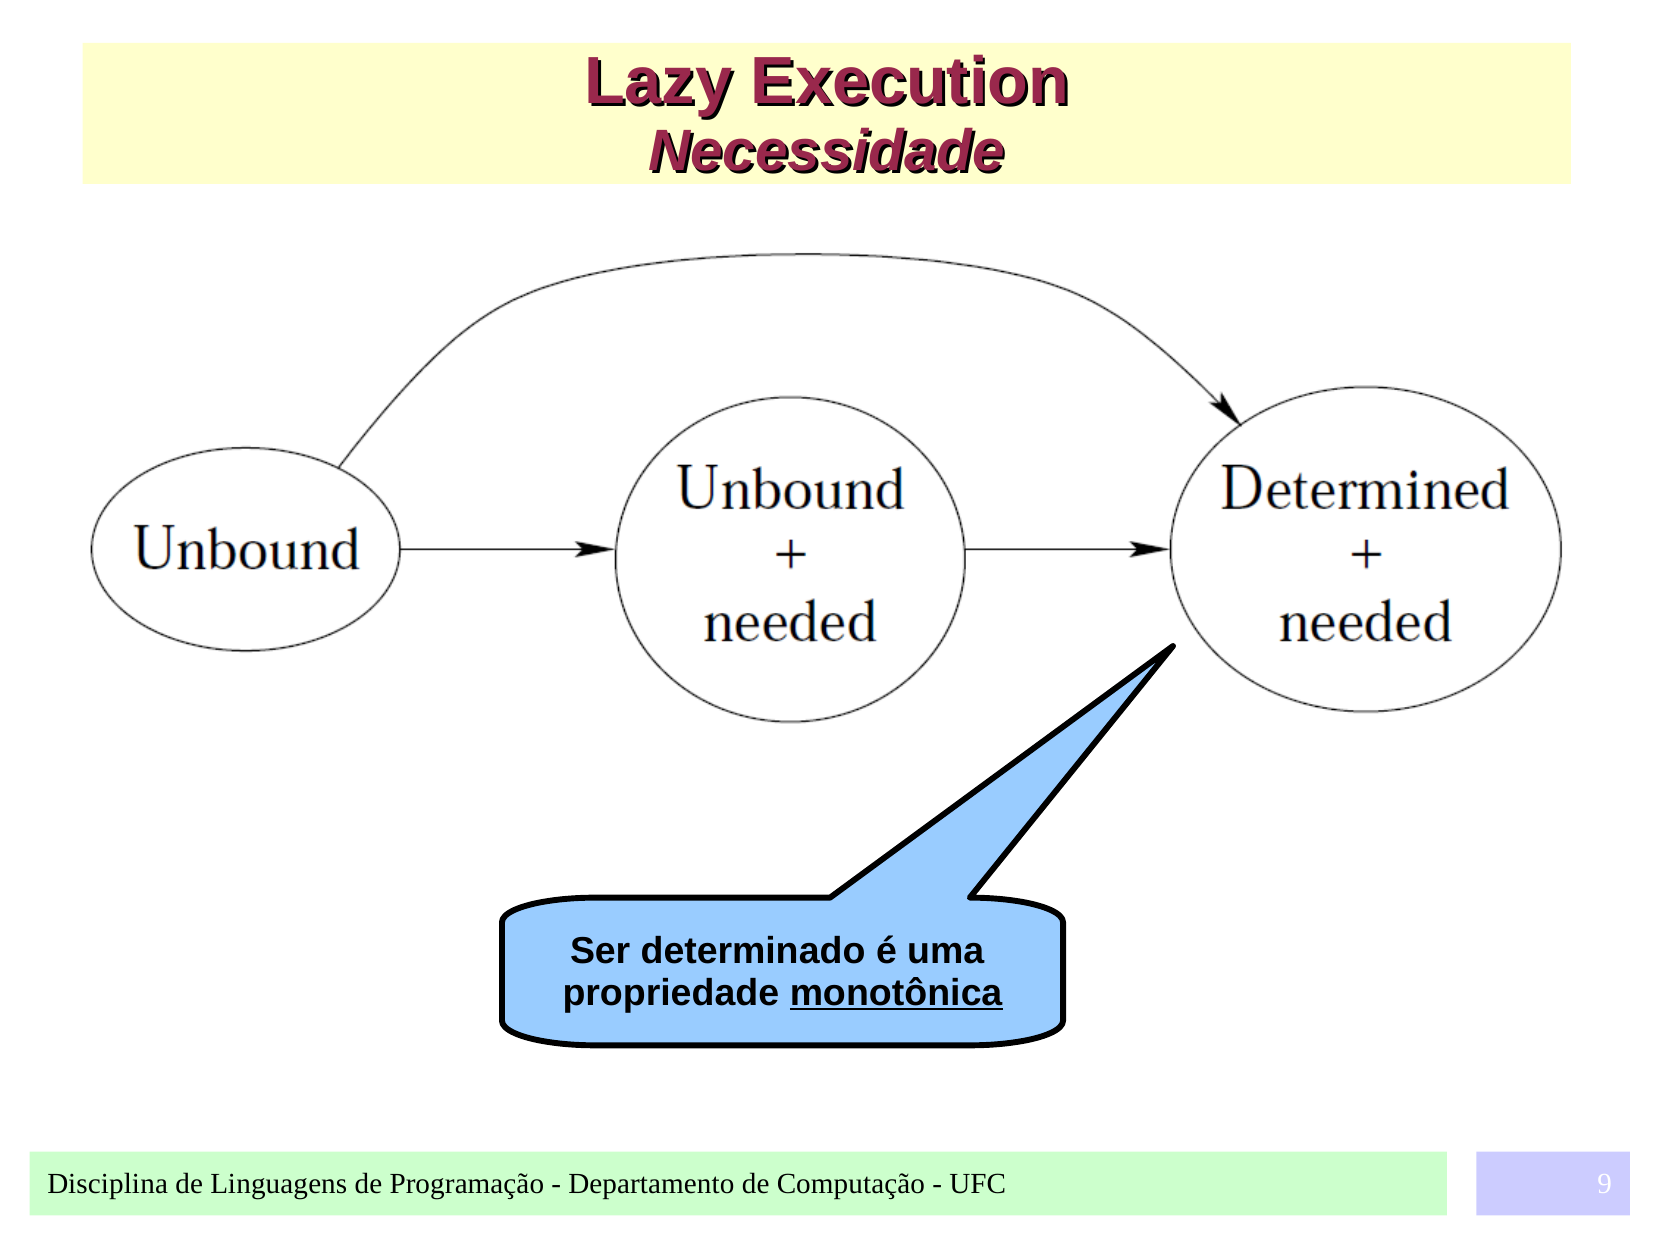

# Lazy Execution Necessidade
Ser determinado é uma
propriedade monotônica
Disciplina de Linguagens de Programação - Departamento de Computação - UFC
9